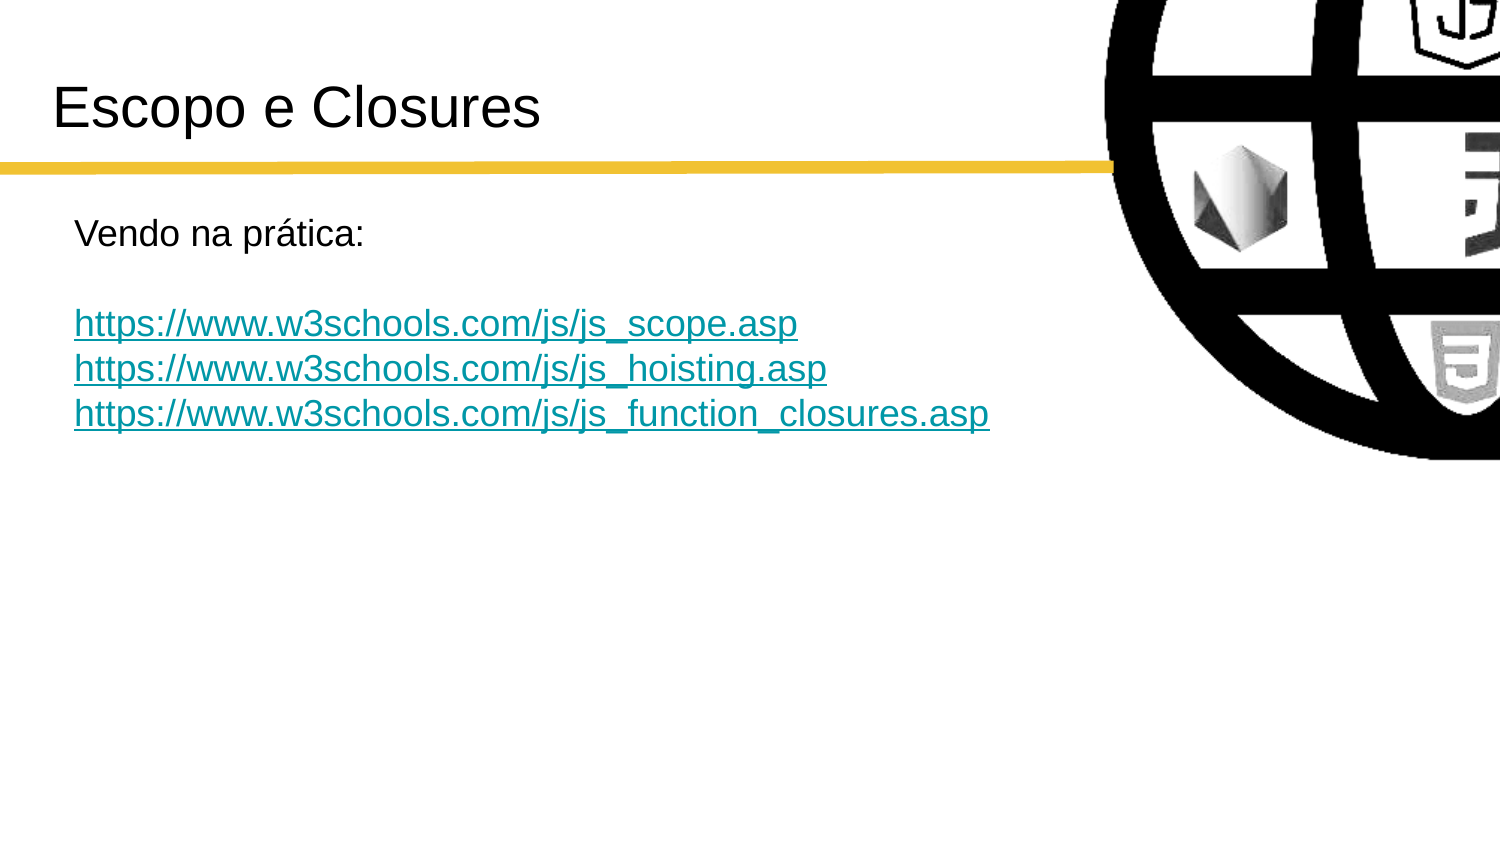

Escopo e Closures
Vendo na prática:
https://www.w3schools.com/js/js_scope.asp
https://www.w3schools.com/js/js_hoisting.asp
https://www.w3schools.com/js/js_function_closures.asp